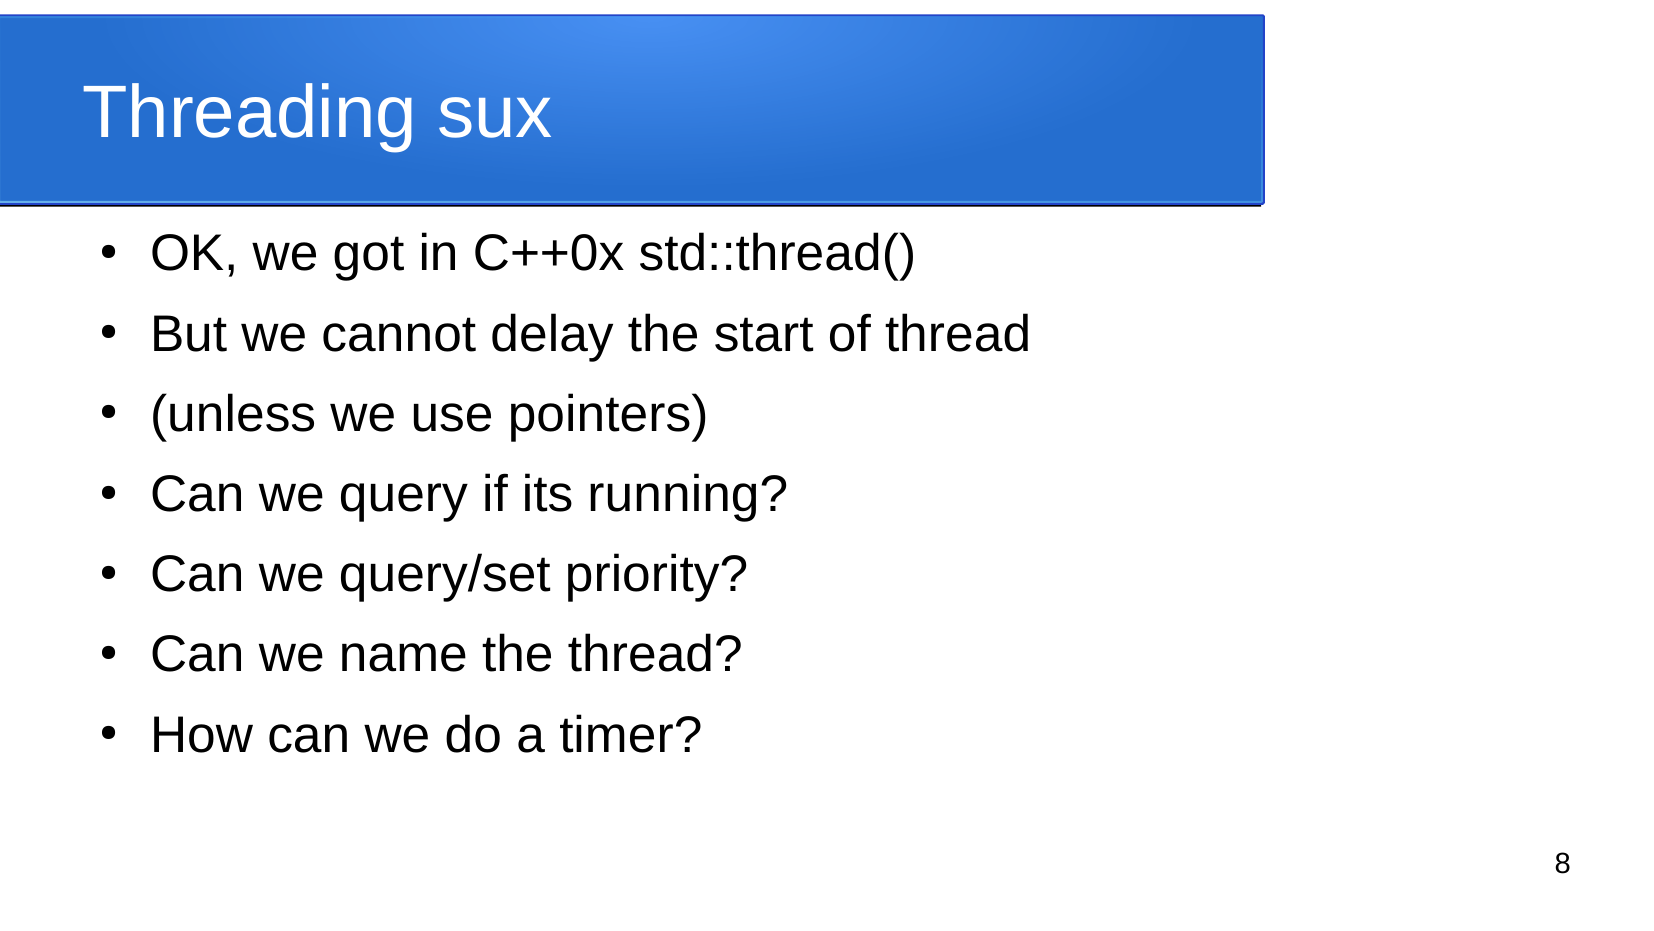

# Threading sux
OK, we got in C++0x std::thread()
But we cannot delay the start of thread
(unless we use pointers)
Can we query if its running?
Can we query/set priority?
Can we name the thread?
How can we do a timer?
8